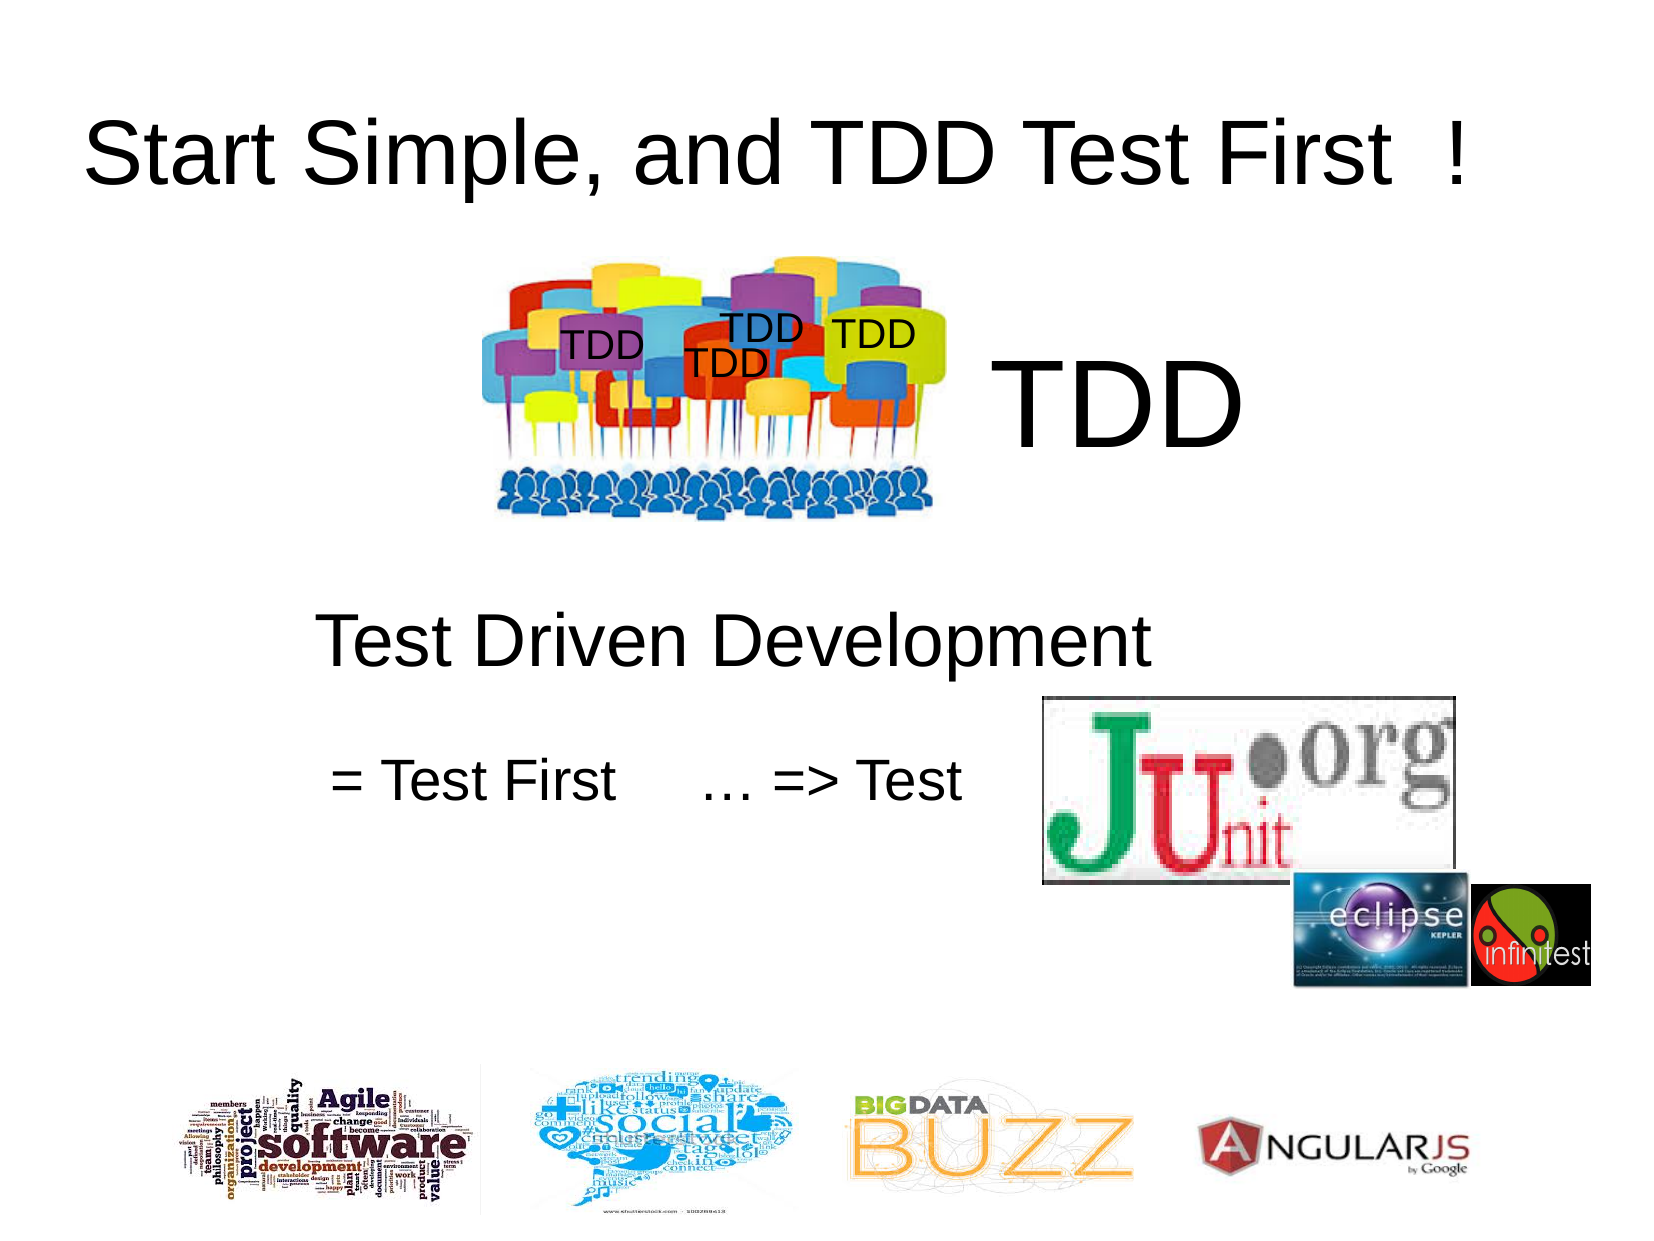

# Start Simple, and TDD Test First !
TDD
TDD
TDD
TDD
TDD
Test Driven Development
 = Test First … => Test